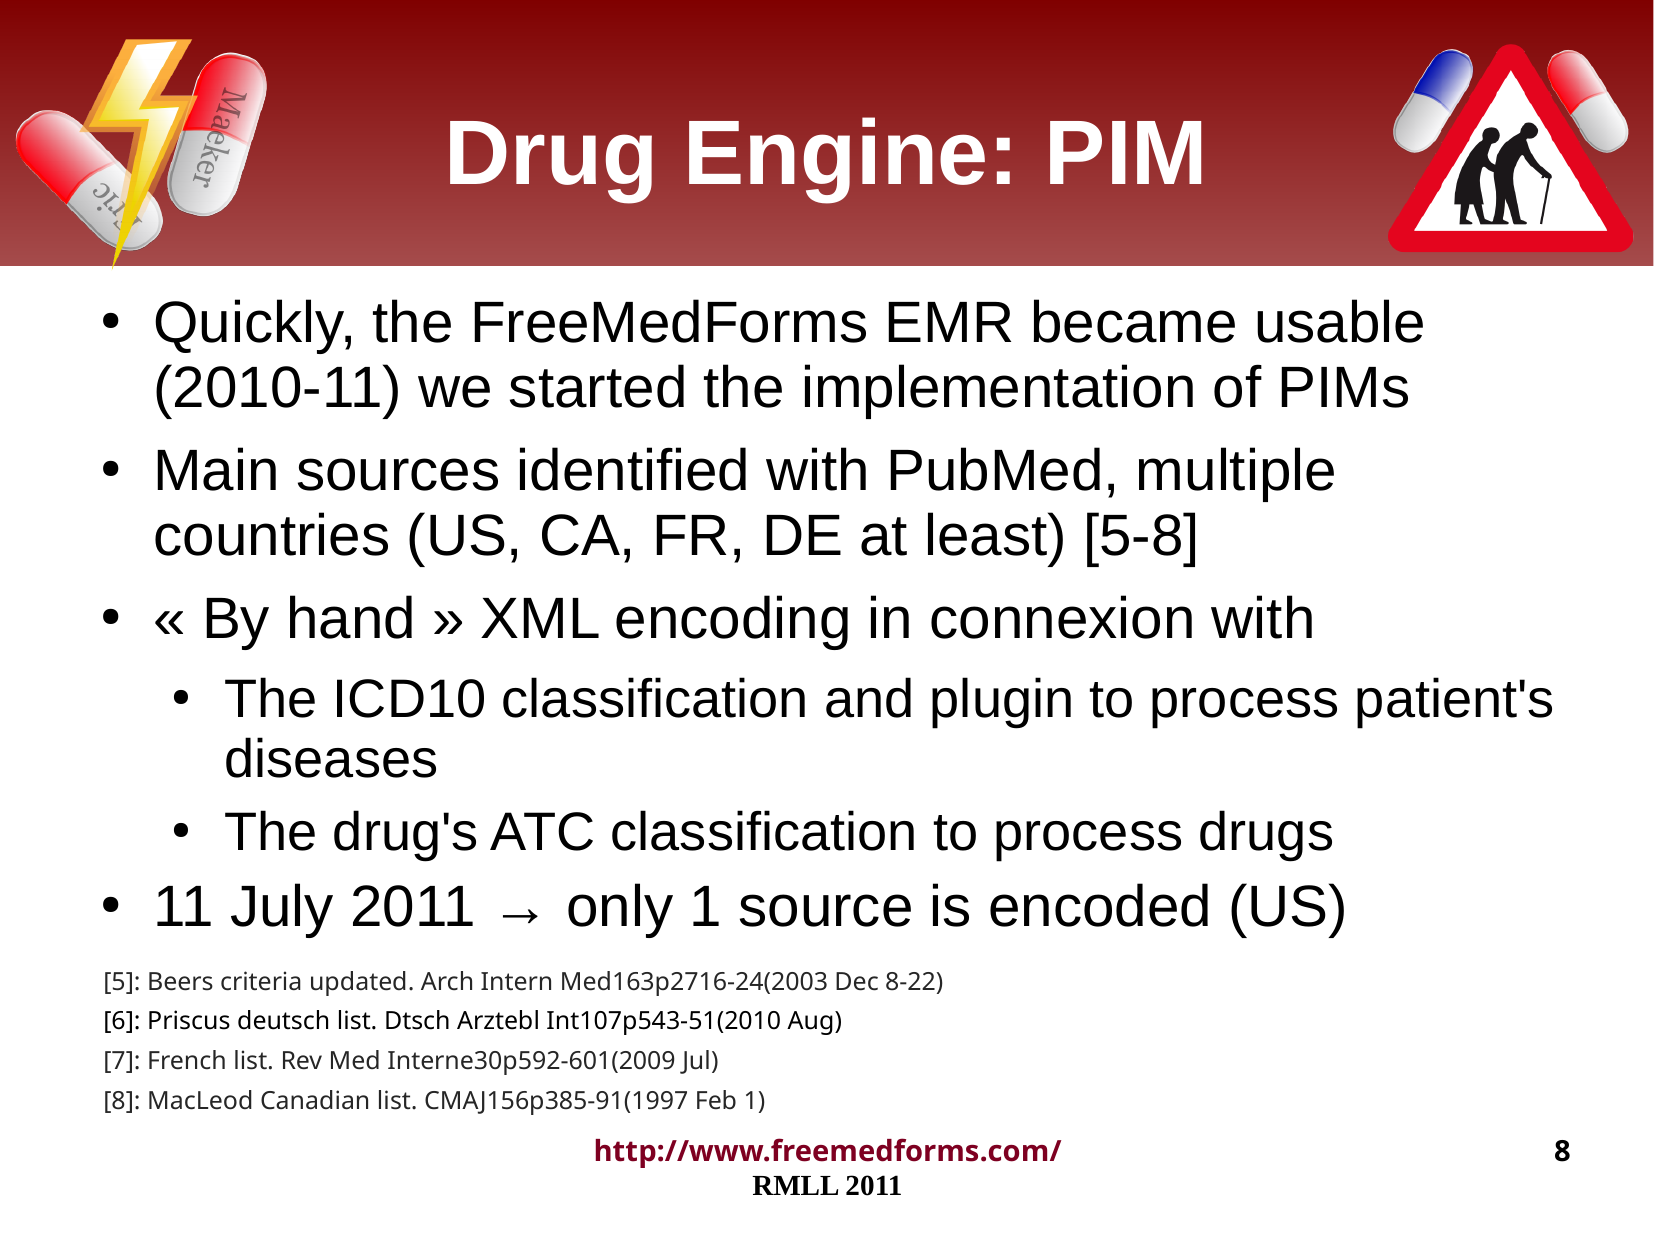

# Drug Engine: PIM
Quickly, the FreeMedForms EMR became usable (2010-11) we started the implementation of PIMs
Main sources identified with PubMed, multiple countries (US, CA, FR, DE at least) [5-8]
« By hand » XML encoding in connexion with
The ICD10 classification and plugin to process patient's diseases
The drug's ATC classification to process drugs
11 July 2011 → only 1 source is encoded (US)
[5]: Beers criteria updated. Arch Intern Med163p2716-24(2003 Dec 8-22)
[6]: Priscus deutsch list. Dtsch Arztebl Int107p543-51(2010 Aug)
[7]: French list. Rev Med Interne30p592-601(2009 Jul)
[8]: MacLeod Canadian list. CMAJ156p385-91(1997 Feb 1)
8